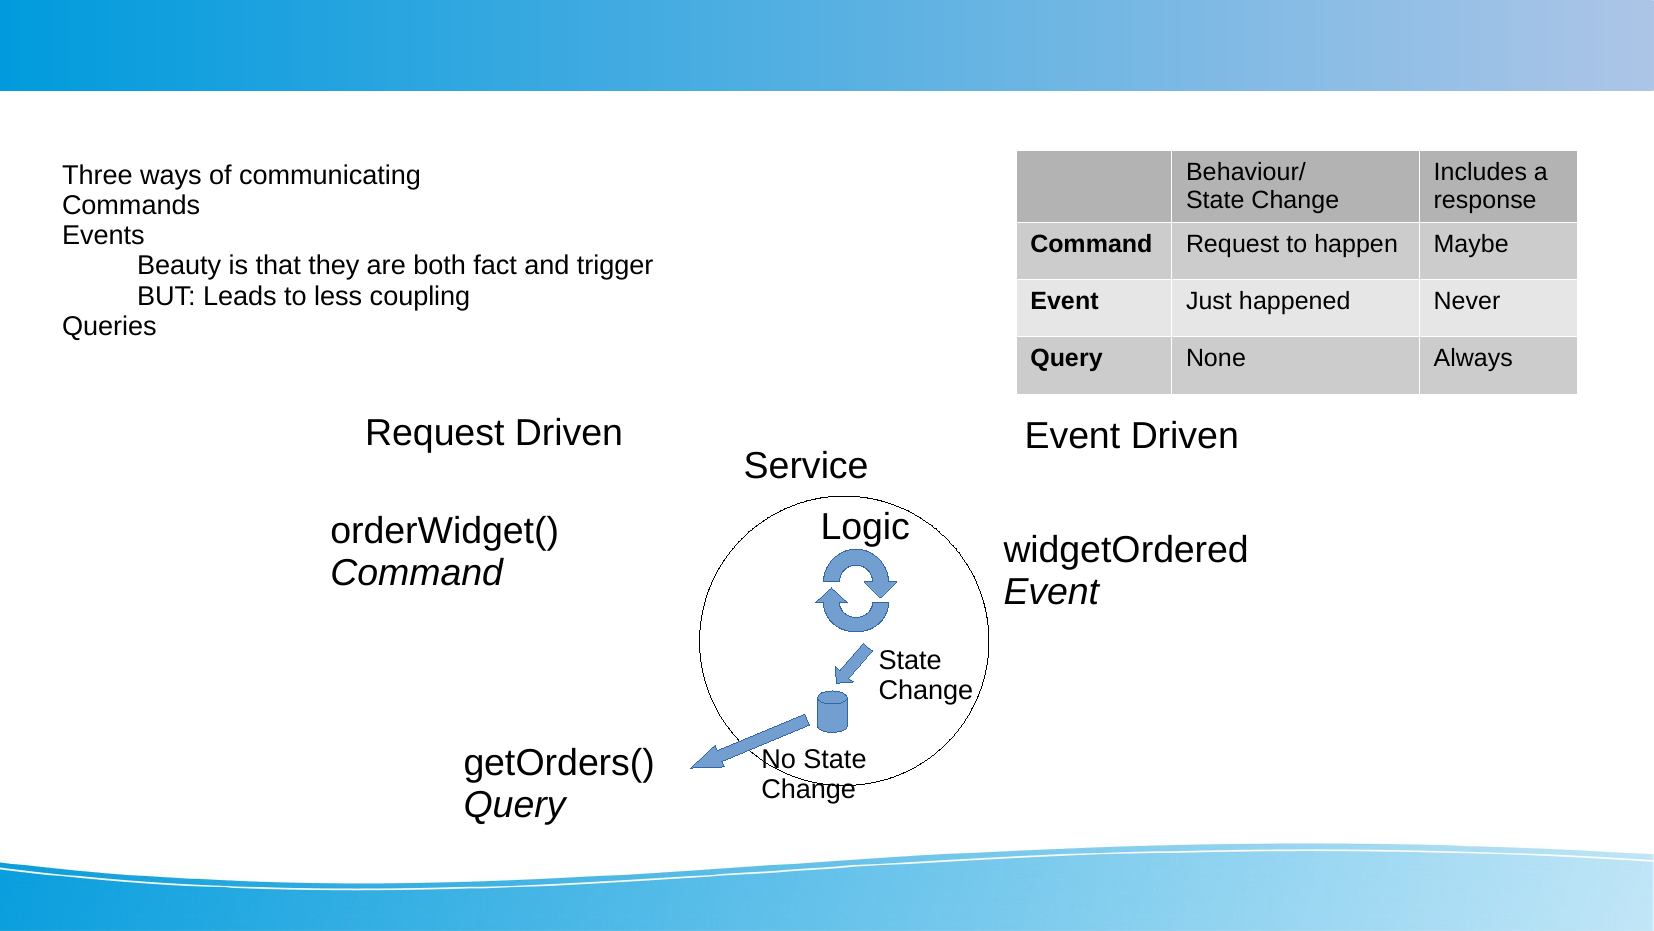

#
| | Behaviour/ State Change | Includes a response |
| --- | --- | --- |
| Command | Request to happen | Maybe |
| Event | Just happened | Never |
| Query | None | Always |
Three ways of communicating
Commands
Events
	Beauty is that they are both fact and trigger
	BUT: Leads to less coupling
Queries
Request Driven
Event Driven
Service
Logic
orderWidget()
Command
widgetOrdered
Event
State
Change
getOrders()
Query
No State
Change